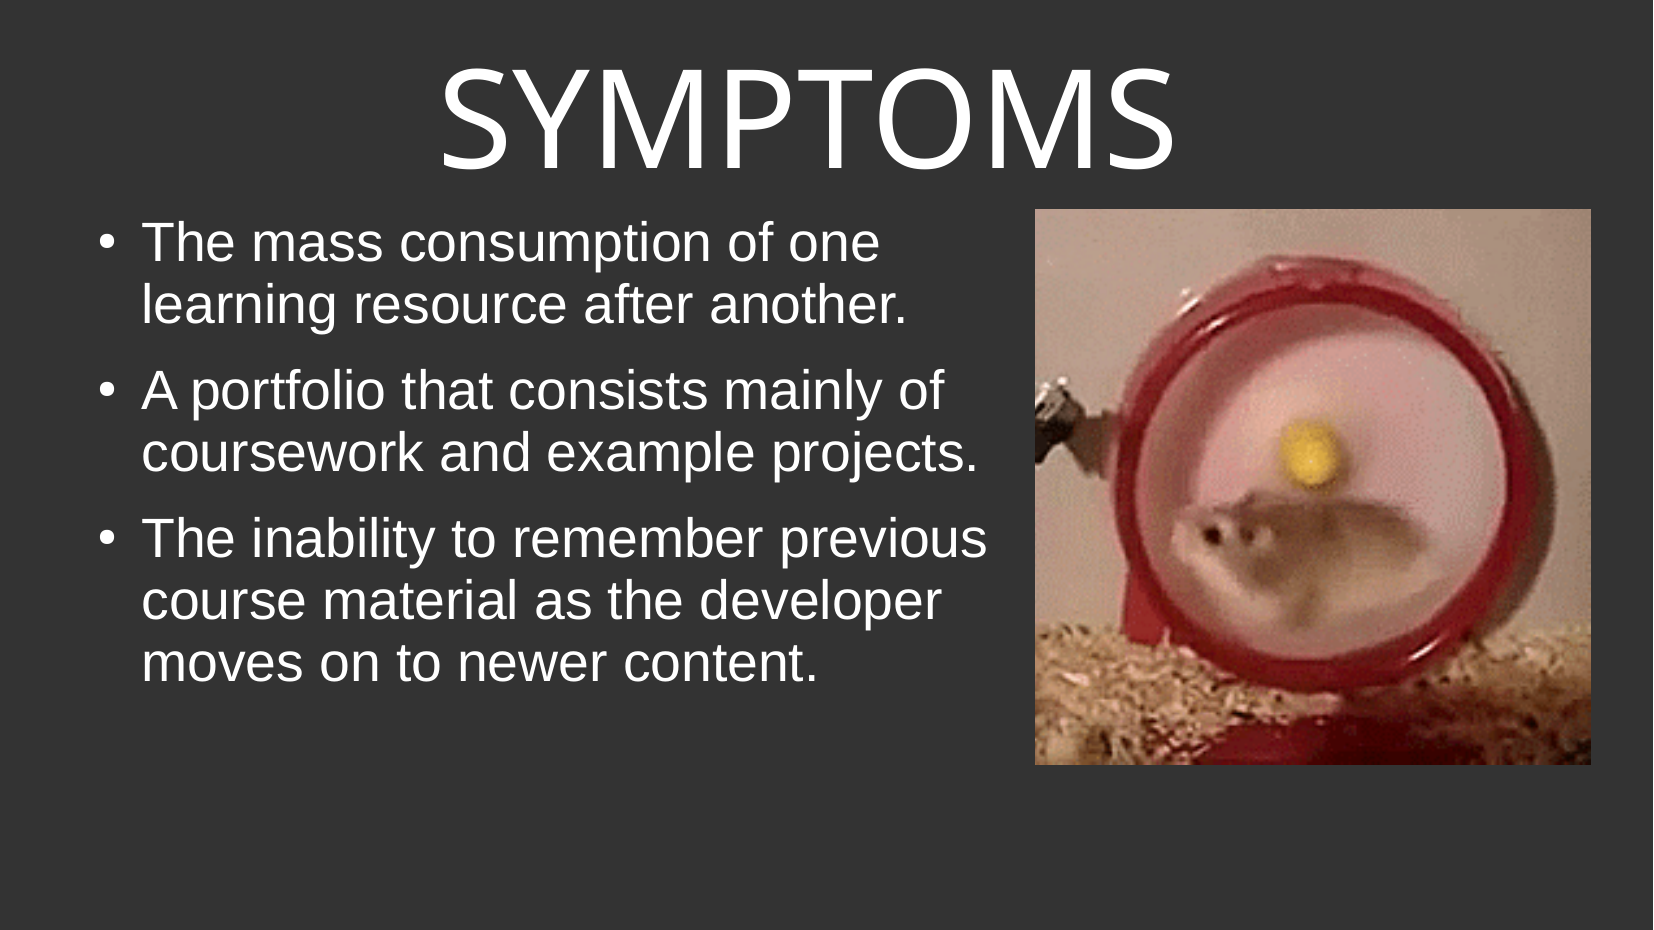

# SYMPTOMS
The mass consumption of one learning resource after another.
A portfolio that consists mainly of coursework and example projects.
The inability to remember previous course material as the developer moves on to newer content.